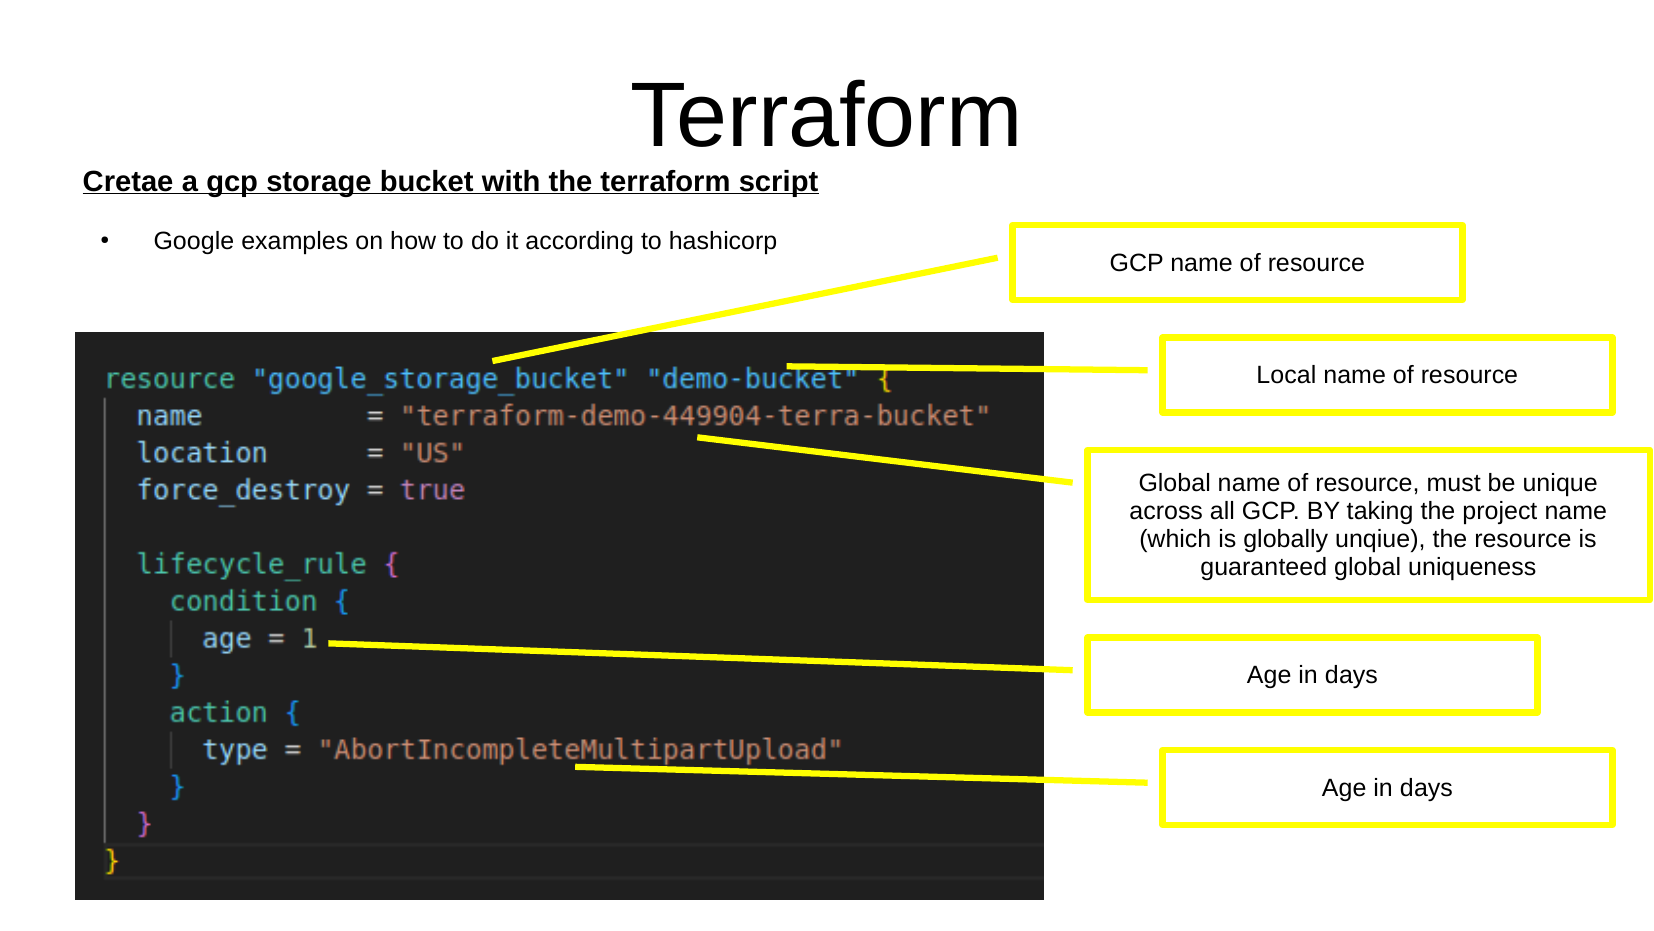

# Terraform
Cretae a gcp storage bucket with the terraform script
Google examples on how to do it according to hashicorp
GCP name of resource
Local name of resource
Global name of resource, must be unique across all GCP. BY taking the project name (which is globally unqiue), the resource is guaranteed global uniqueness
Age in days
Age in days